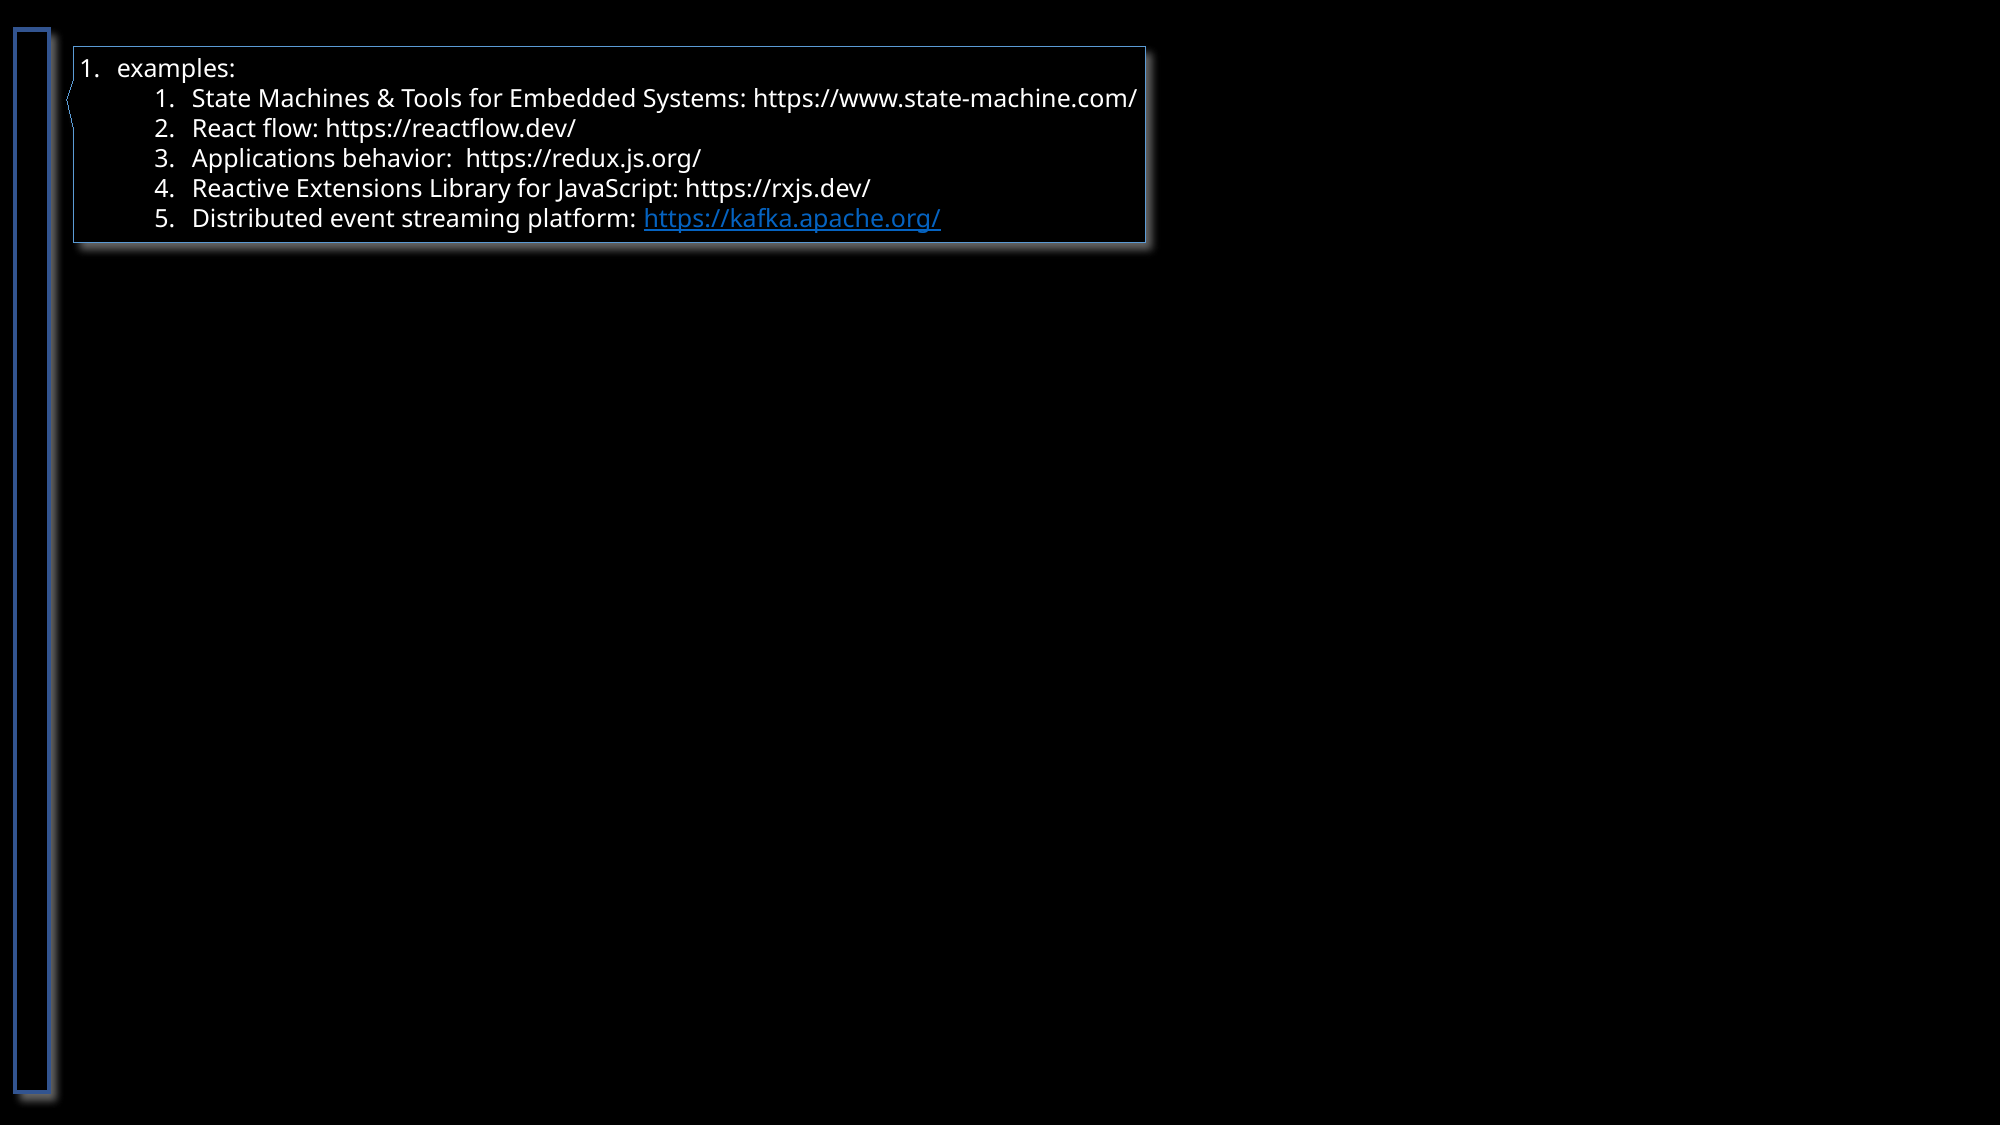

# 4.1 events
examples:
State Machines & Tools for Embedded Systems: https://www.state-machine.com/
React flow: https://reactflow.dev/
Applications behavior: https://redux.js.org/
Reactive Extensions Library for JavaScript: https://rxjs.dev/
Distributed event streaming platform: https://kafka.apache.org/